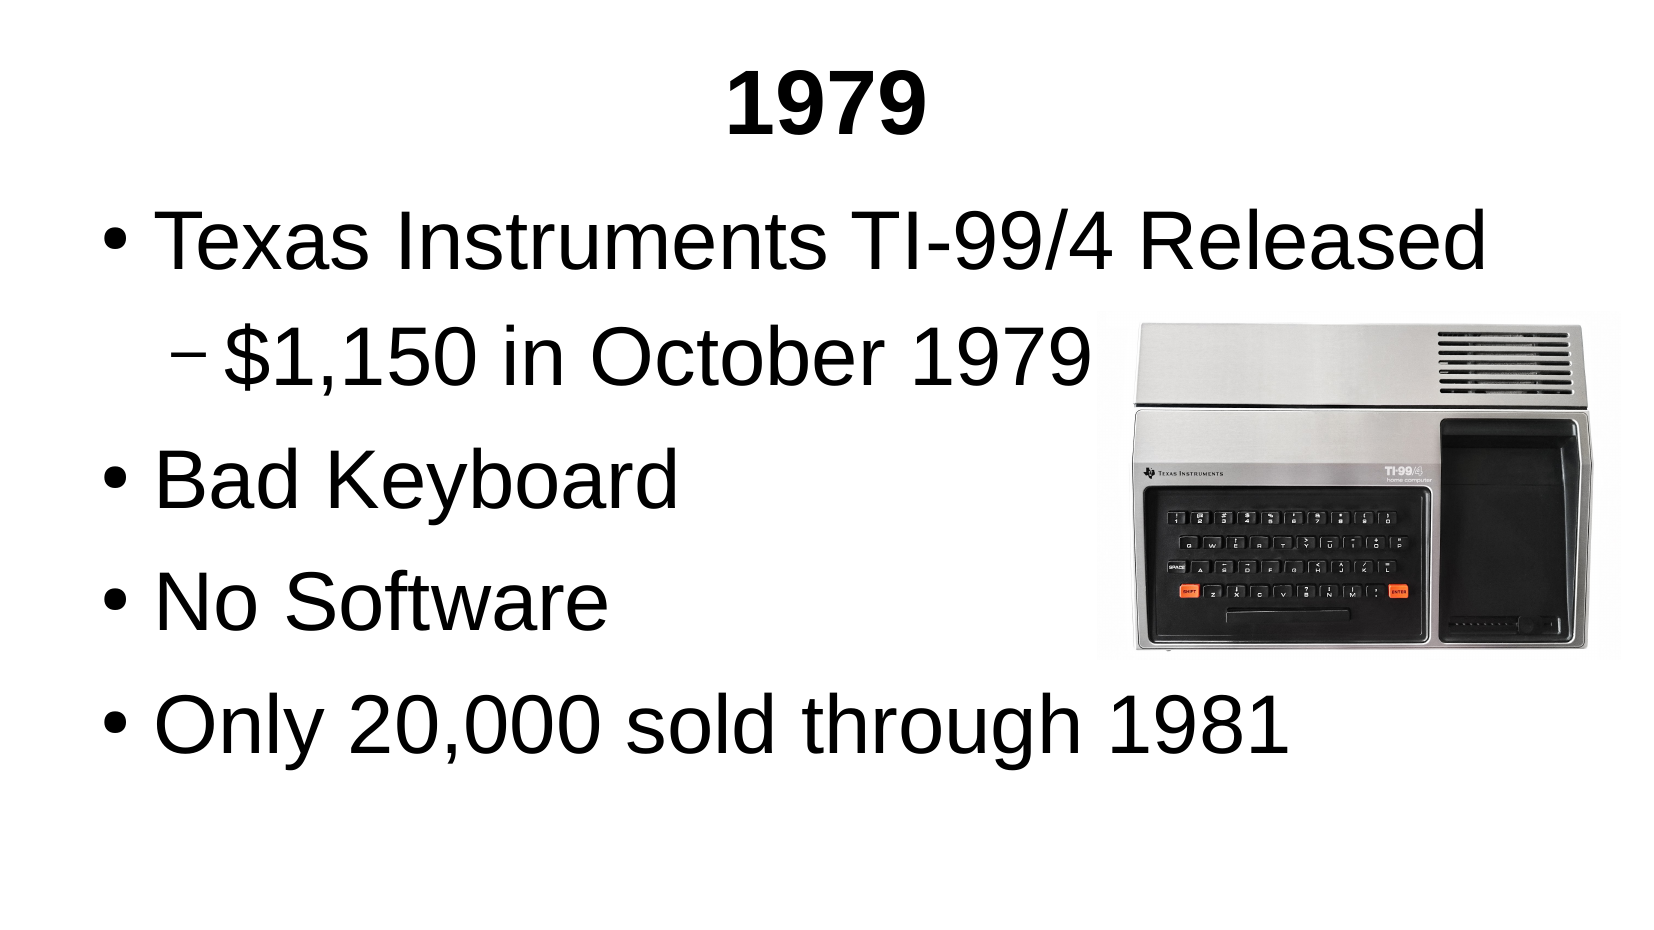

# 1979
Texas Instruments TI-99/4 Released
$1,150 in October 1979
Bad Keyboard
No Software
Only 20,000 sold through 1981